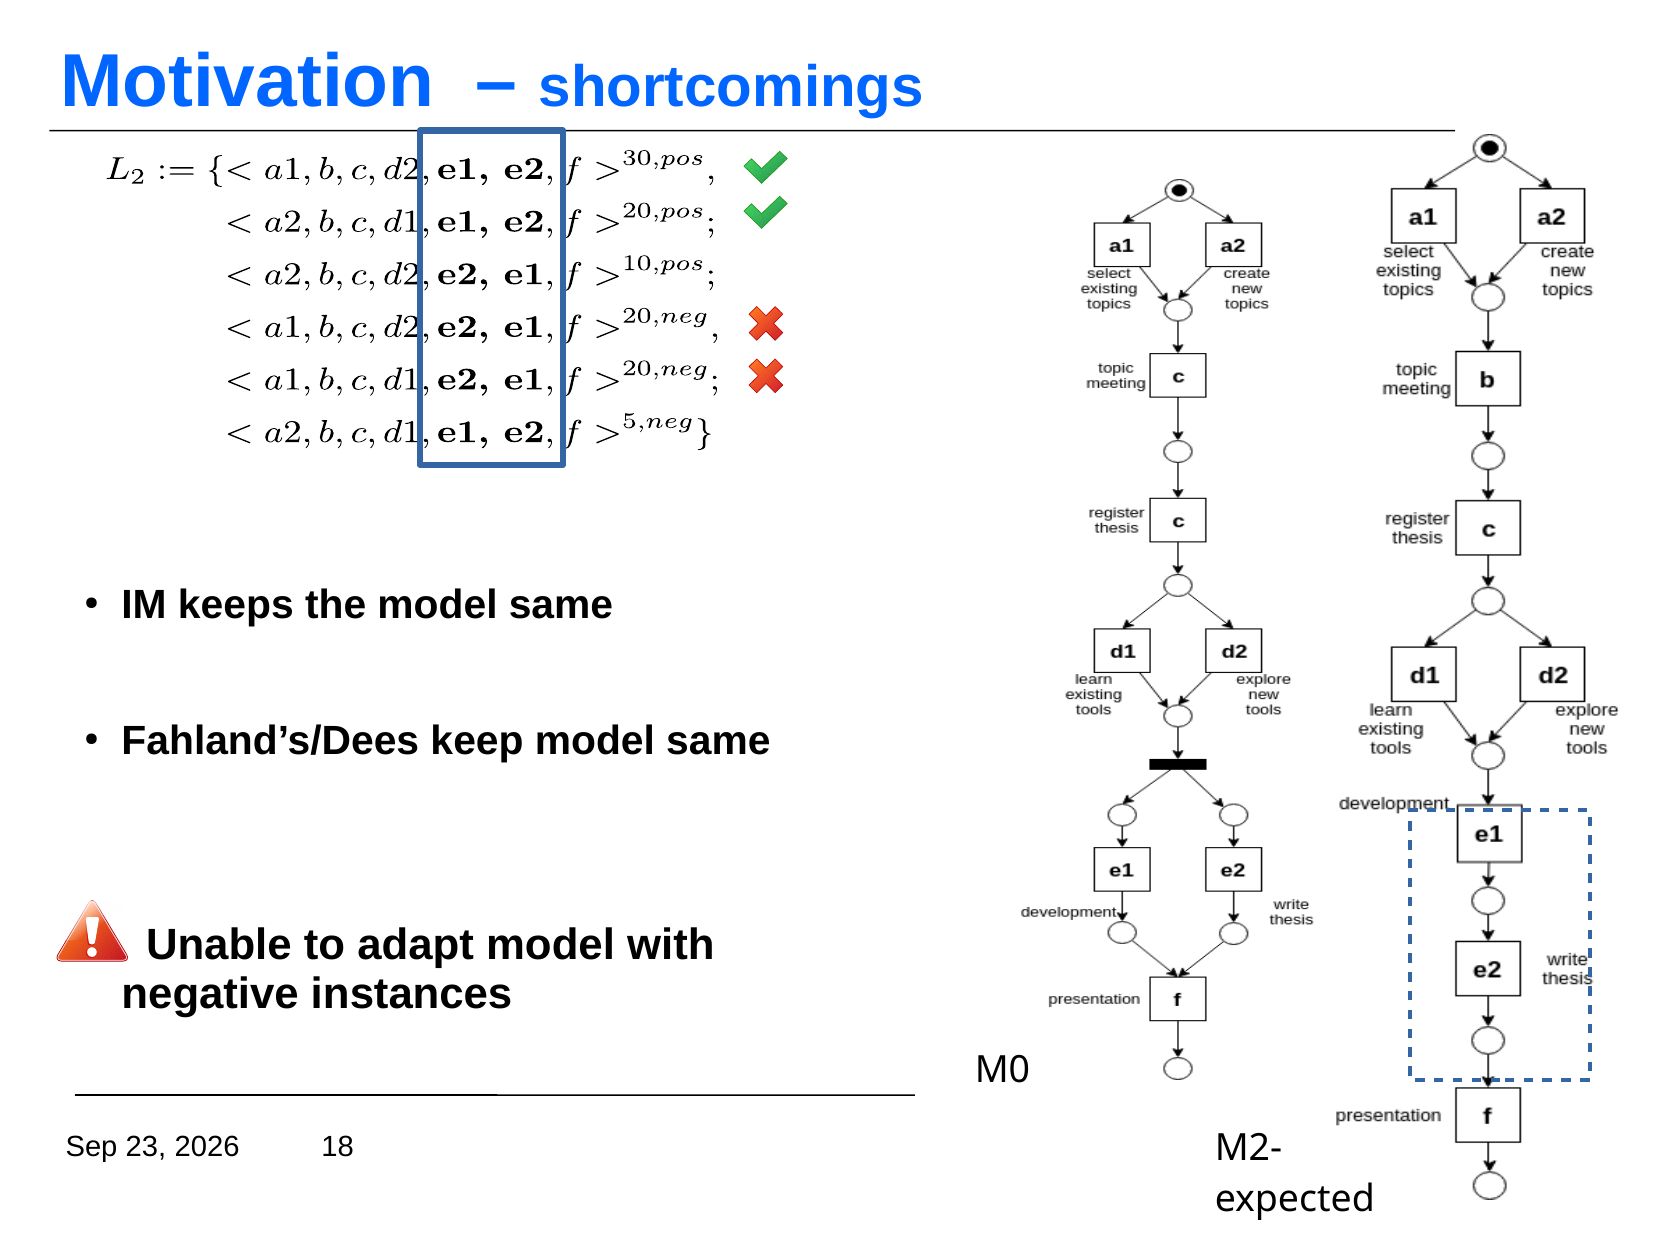

# Motivation – shortcomings
IM keeps the model same
Fahland’s/Dees keep model same
 Unable to adapt model with negative instances
M0
M2-expected